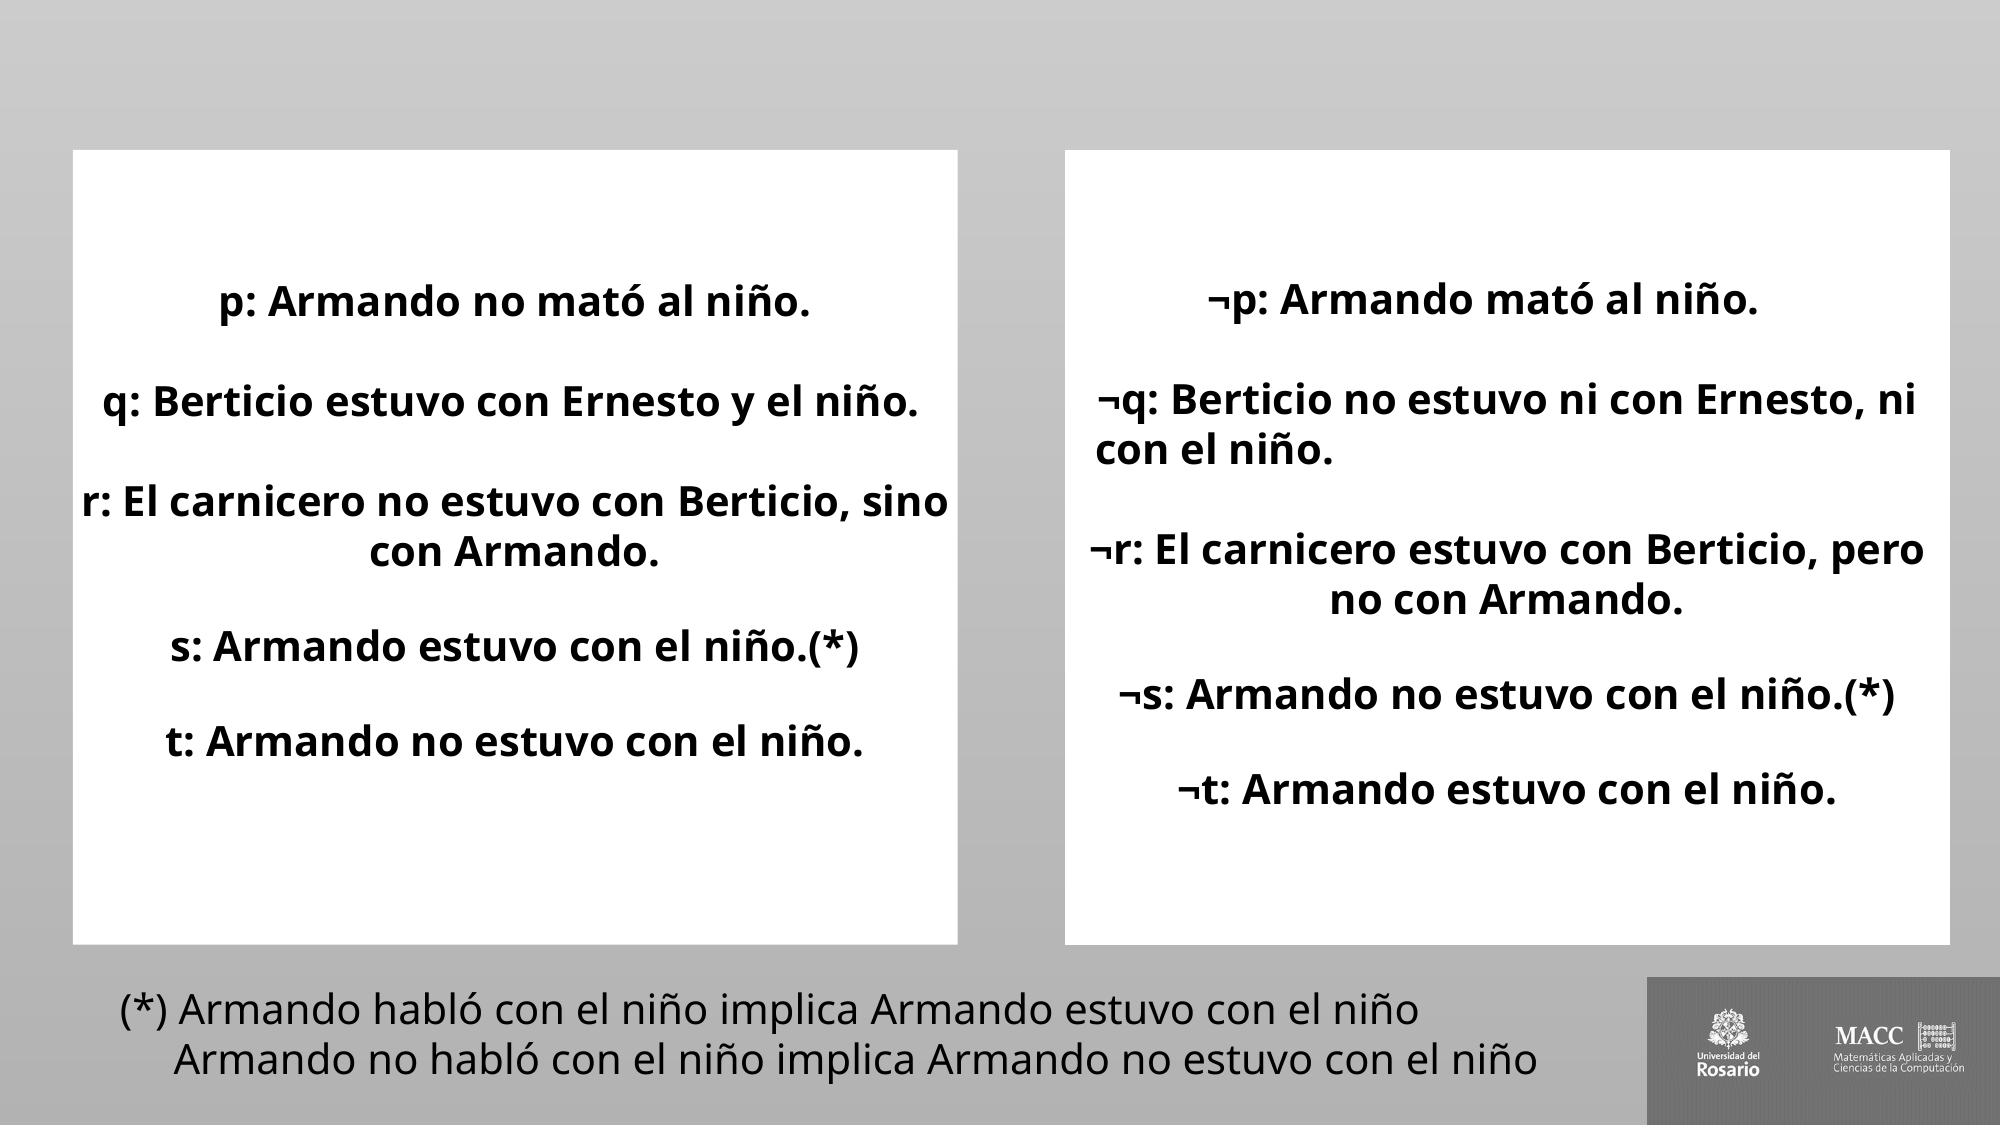

p: Armando no mató al niño.
q: Berticio estuvo con Ernesto y el niño.
r: El carnicero no estuvo con Berticio, sino con Armando.
s: Armando estuvo con el niño.(*)
t: Armando no estuvo con el niño.
¬p: Armando mató al niño.
¬q: Berticio no estuvo ni con Ernesto, ni con el niño.
¬r: El carnicero estuvo con Berticio, pero no con Armando.
¬s: Armando no estuvo con el niño.(*)
¬t: Armando estuvo con el niño.
(*) Armando habló con el niño implica Armando estuvo con el niño
 Armando no habló con el niño implica Armando no estuvo con el niño